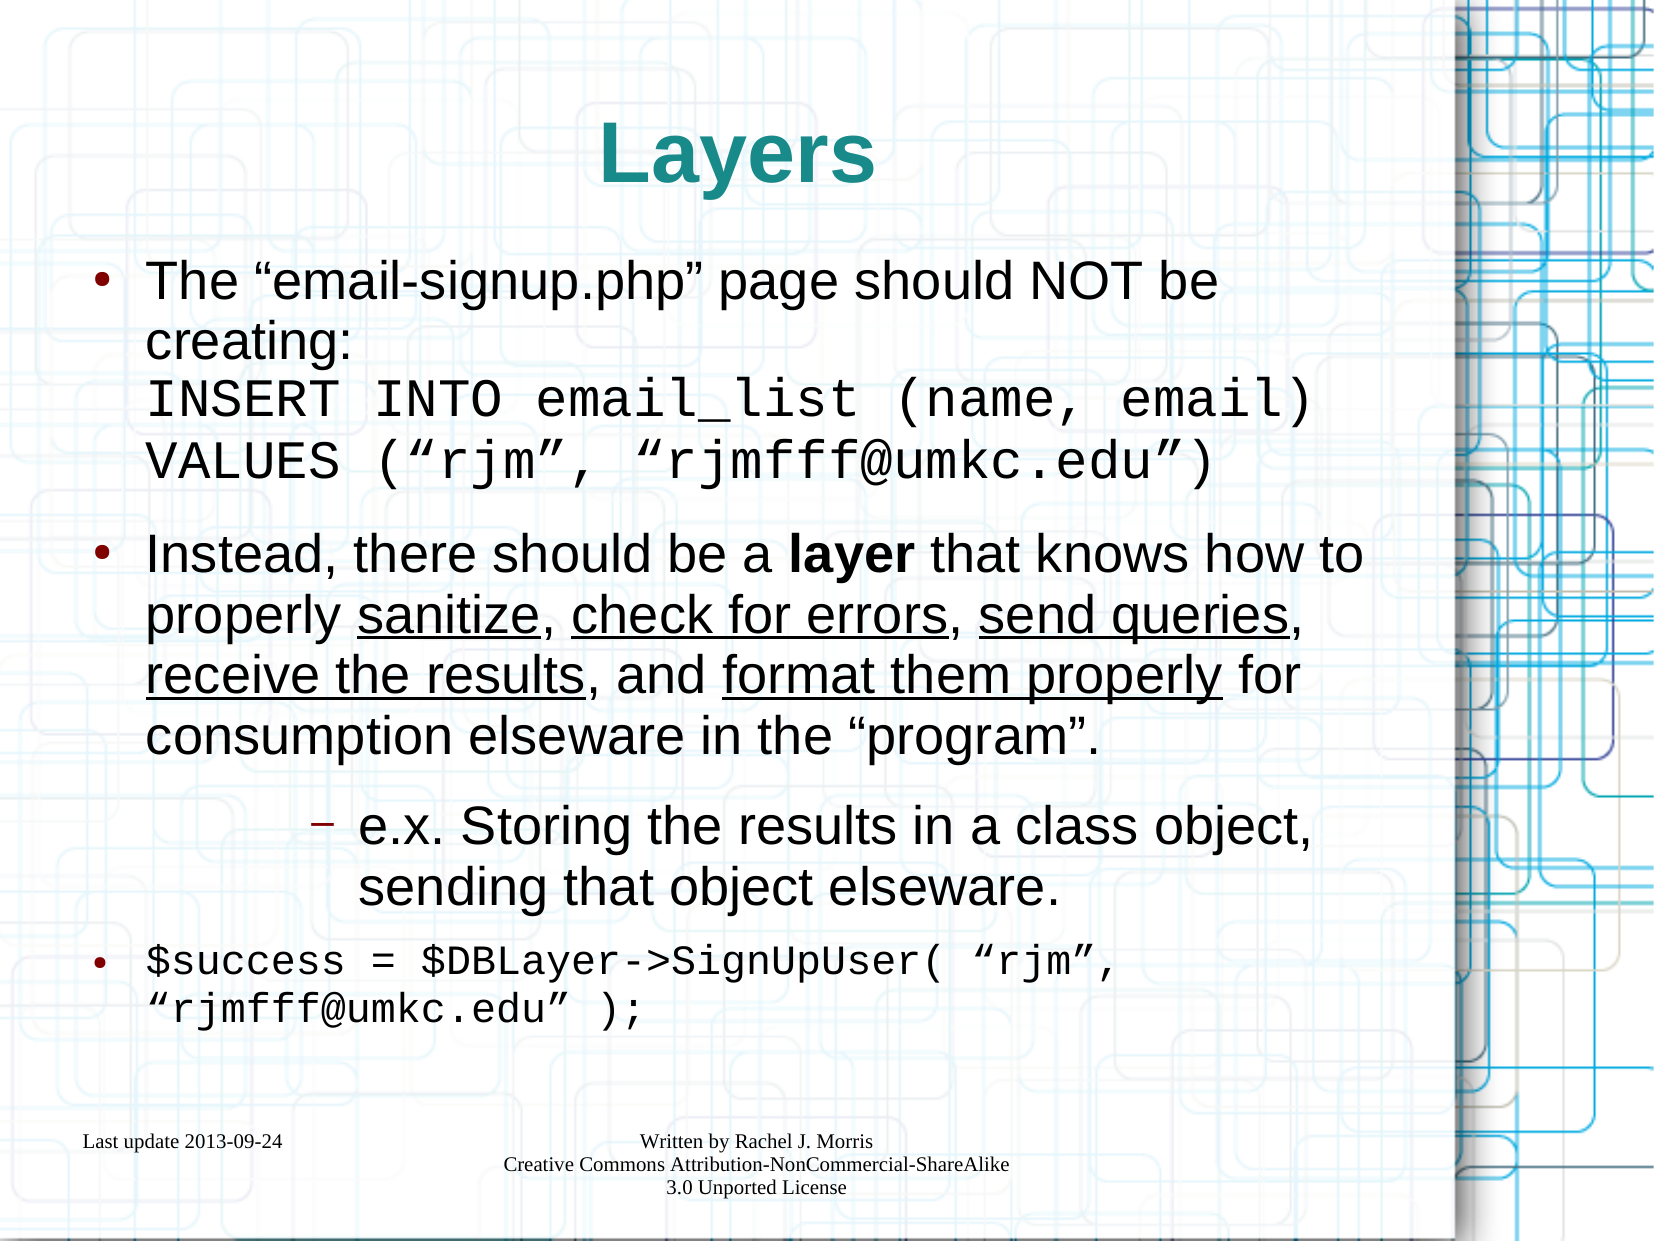

# Layers
The “email-signup.php” page should NOT be creating:
INSERT INTO email_list (name, email) VALUES (“rjm”, “rjmfff@umkc.edu”)
Instead, there should be a layer that knows how to properly sanitize, check for errors, send queries, receive the results, and format them properly for consumption elseware in the “program”.
e.x. Storing the results in a class object, sending that object elseware.
$success = $DBLayer->SignUpUser( “rjm”, “rjmfff@umkc.edu” );